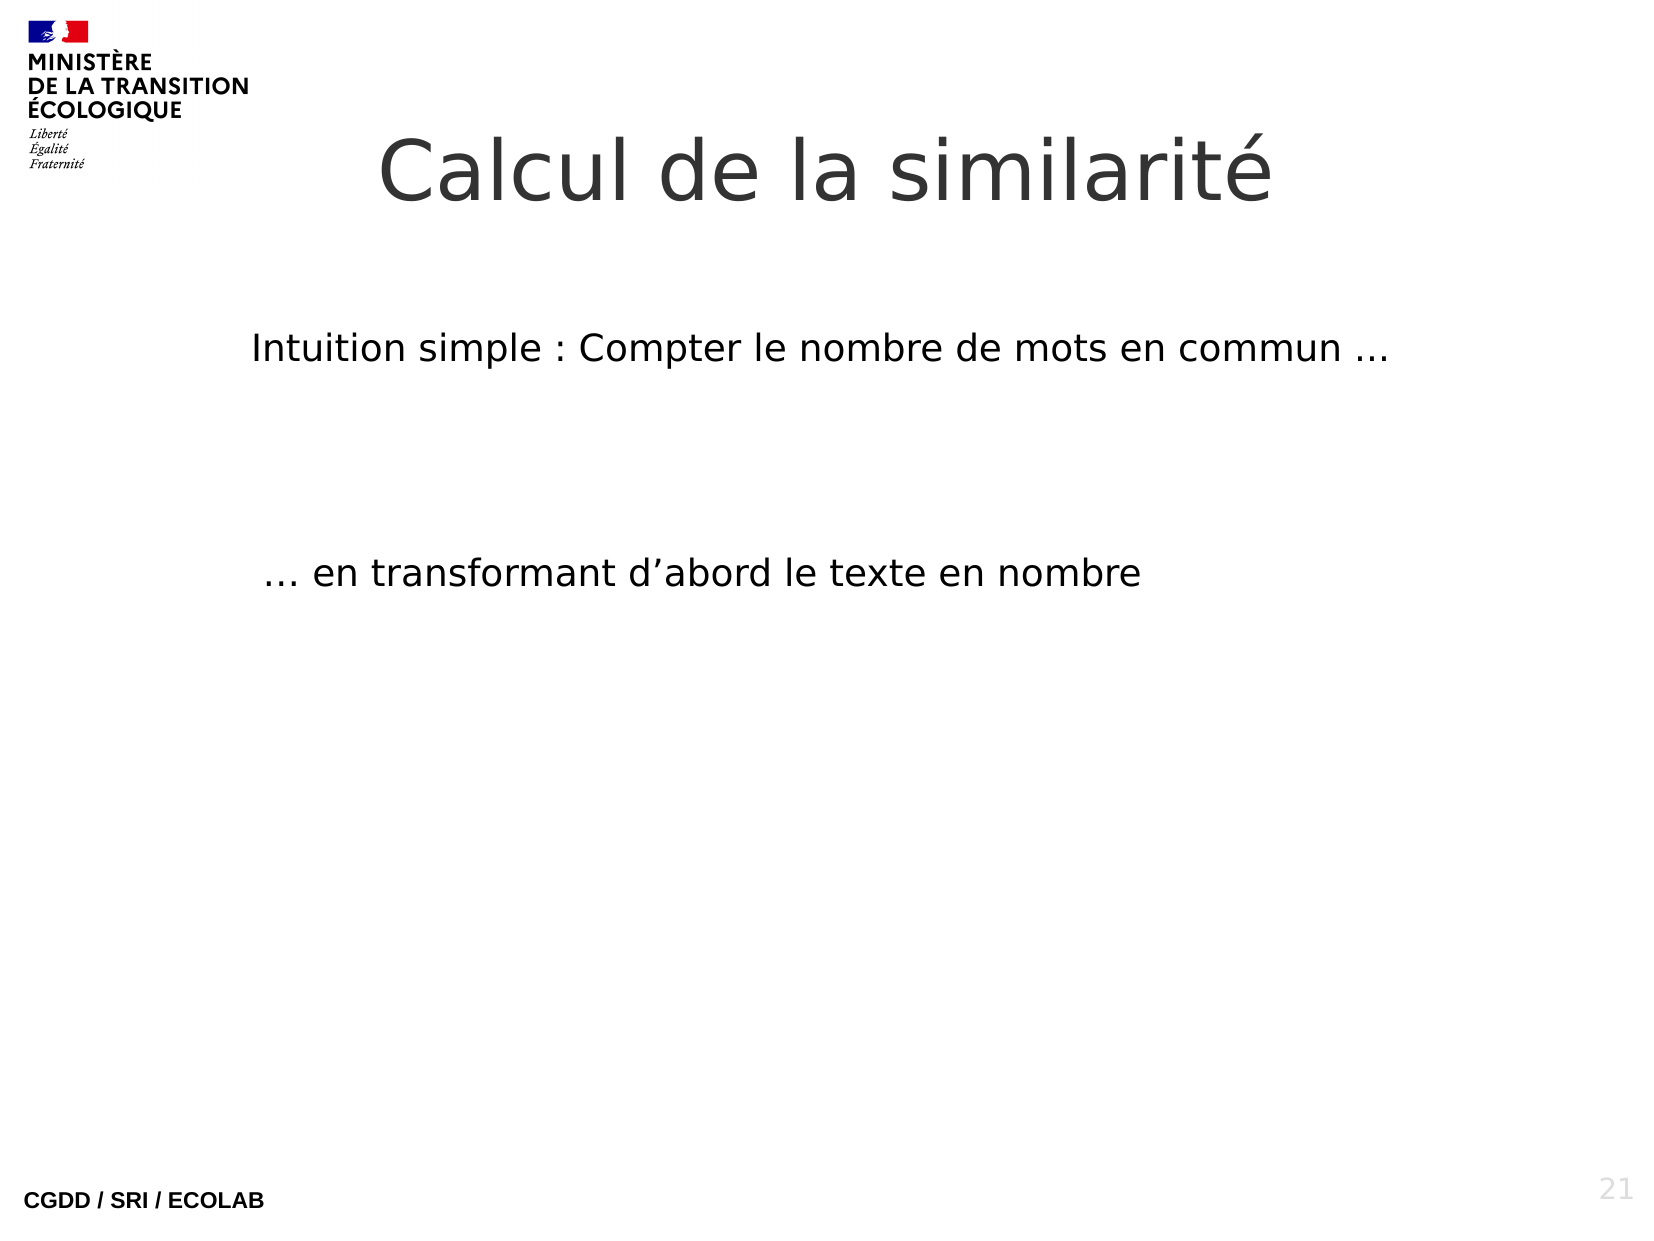

# Calcul de la similarité
Intuition simple : Compter le nombre de mots en commun ...
… en transformant d’abord le texte en nombre
21